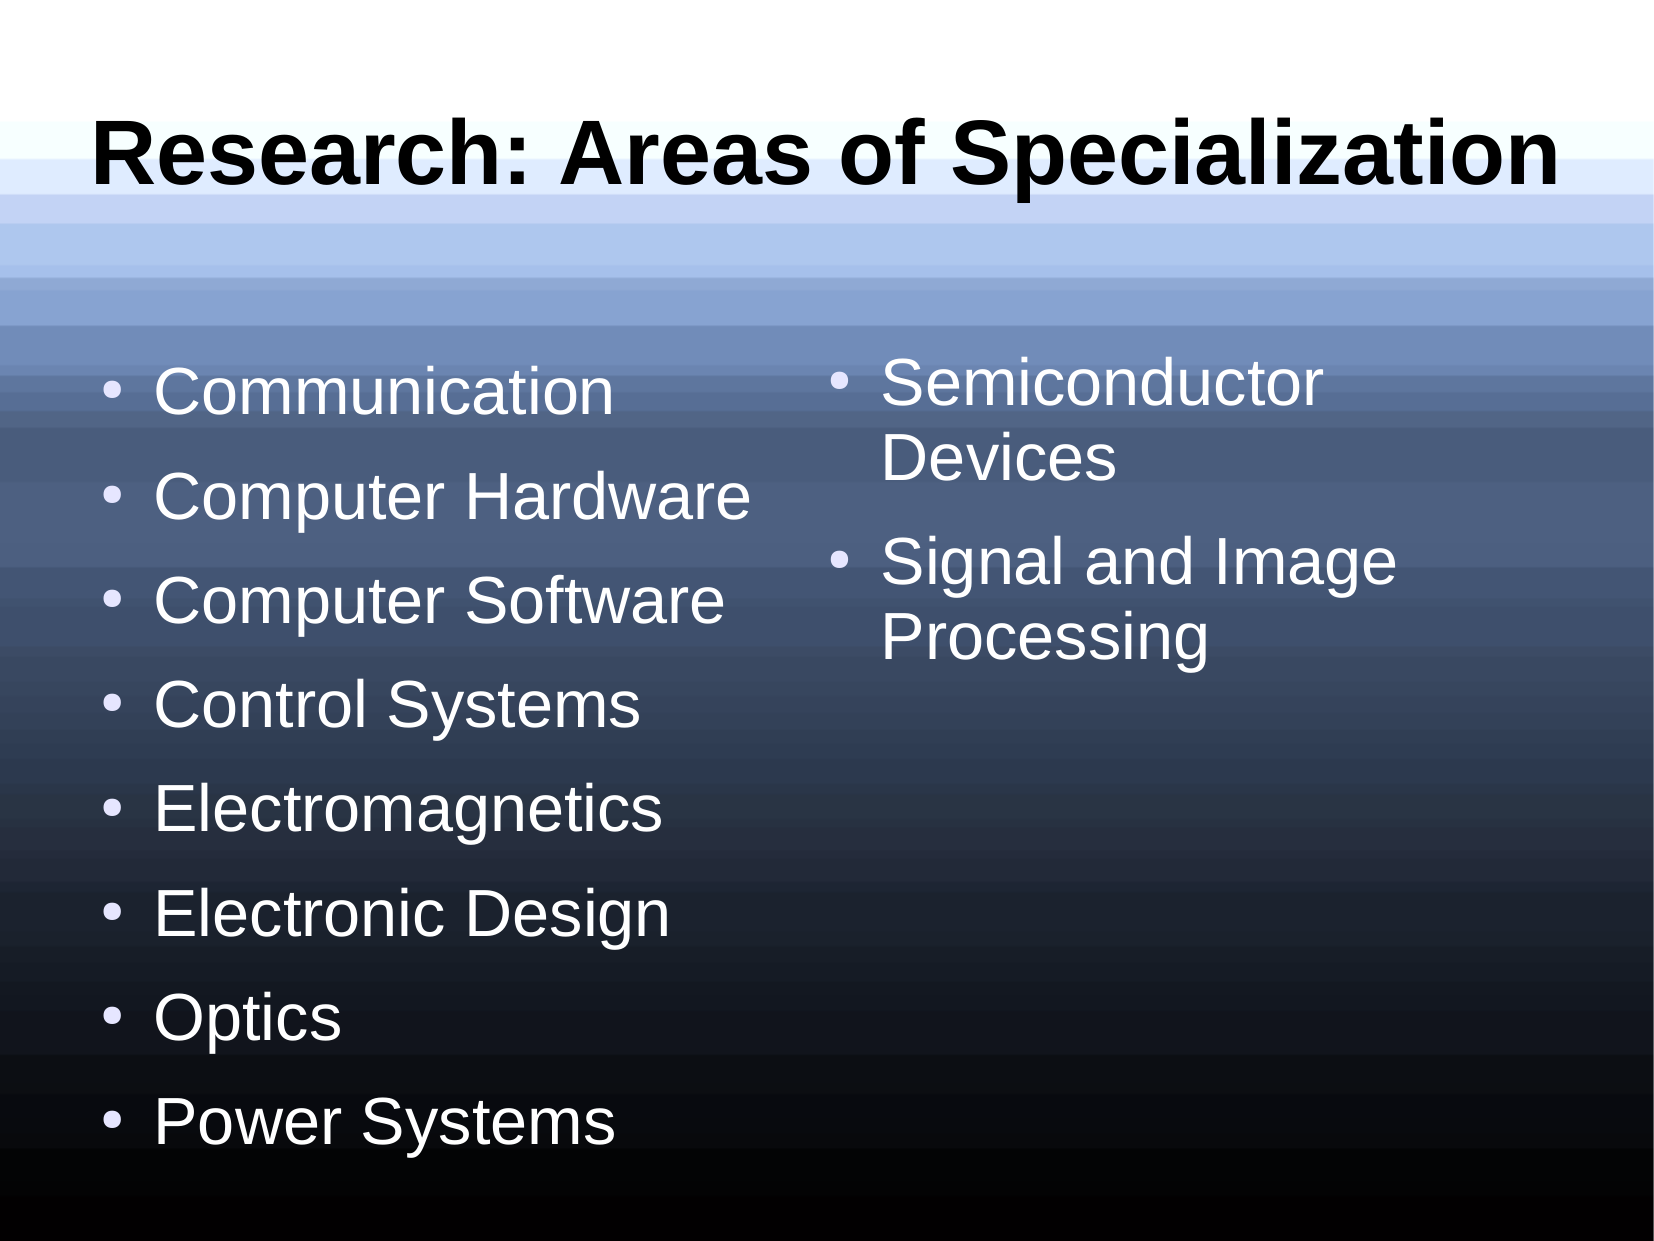

# Research: Areas of Specialization
Semiconductor Devices
Signal and Image Processing
Communication
Computer Hardware
Computer Software
Control Systems
Electromagnetics
Electronic Design
Optics
Power Systems